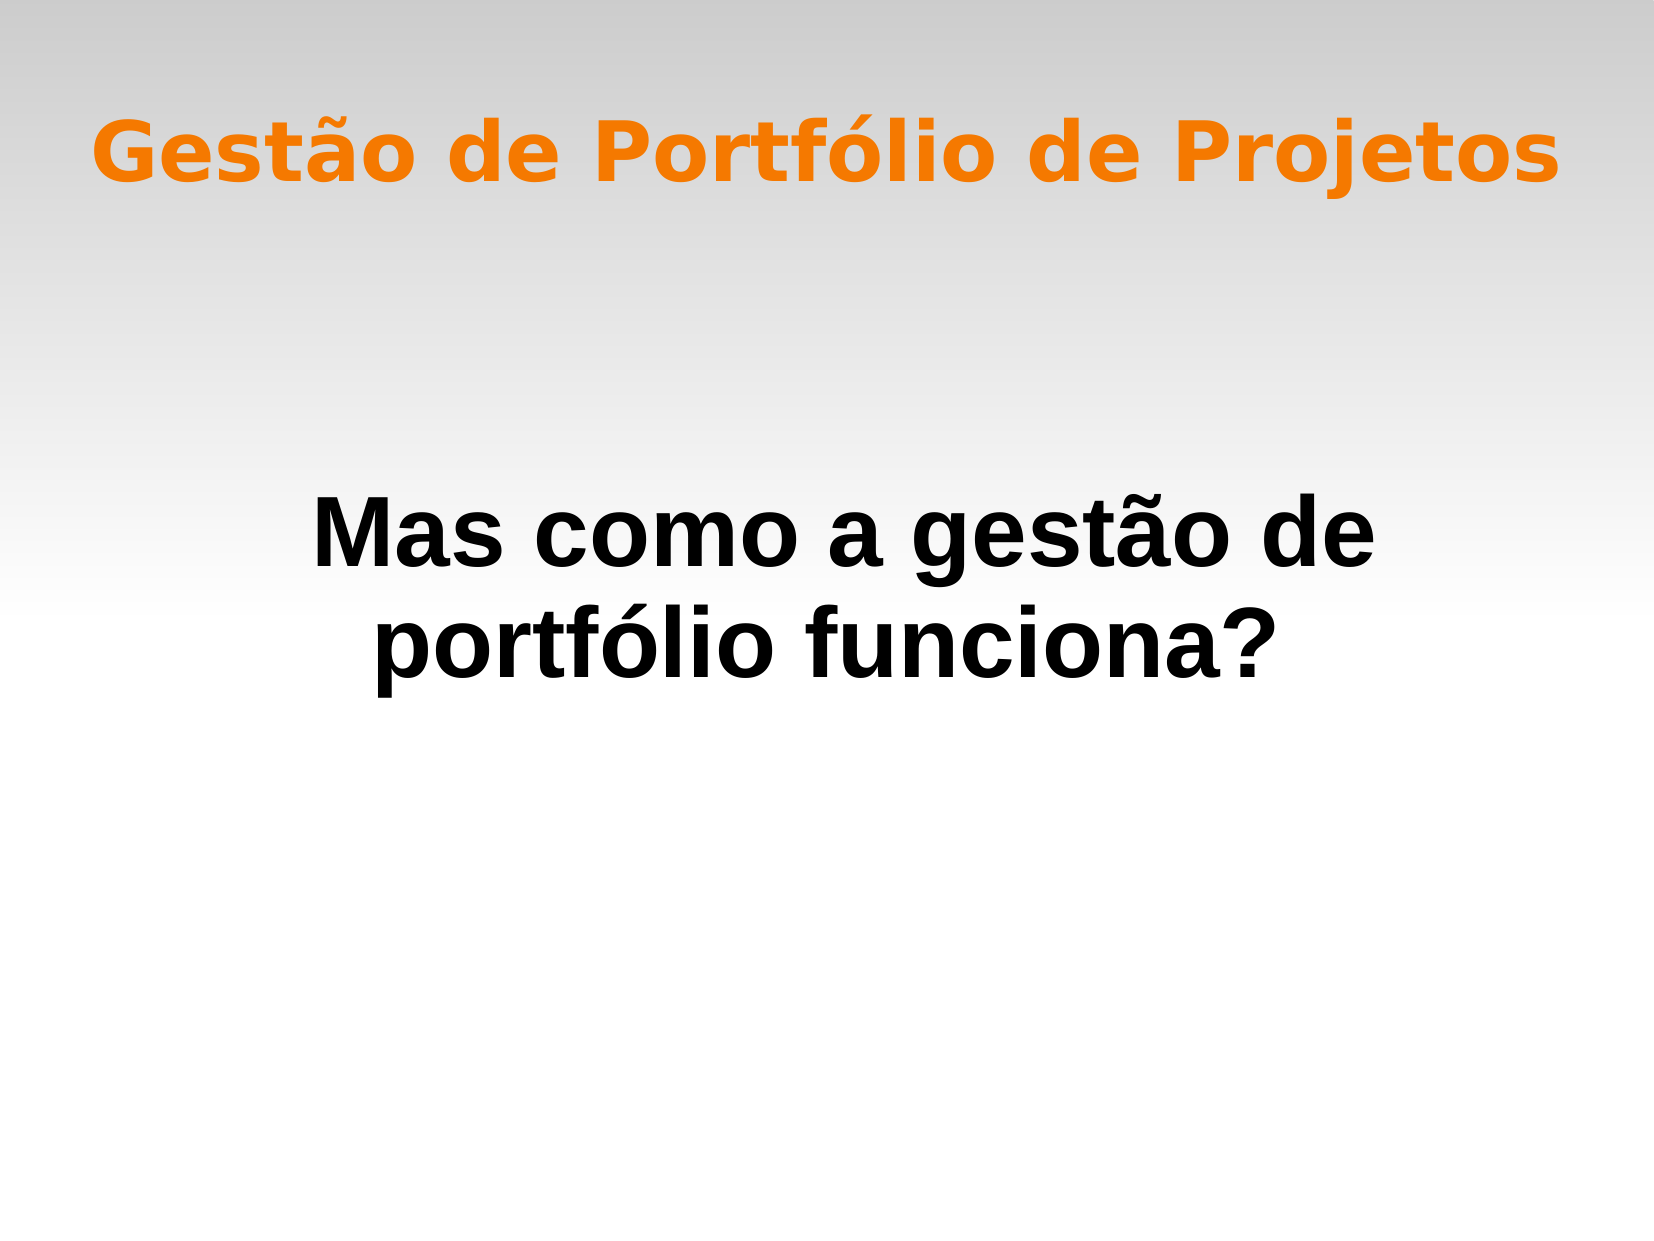

# Gestão de Portfólio de Projetos
Mas como a gestão de portfólio funciona?